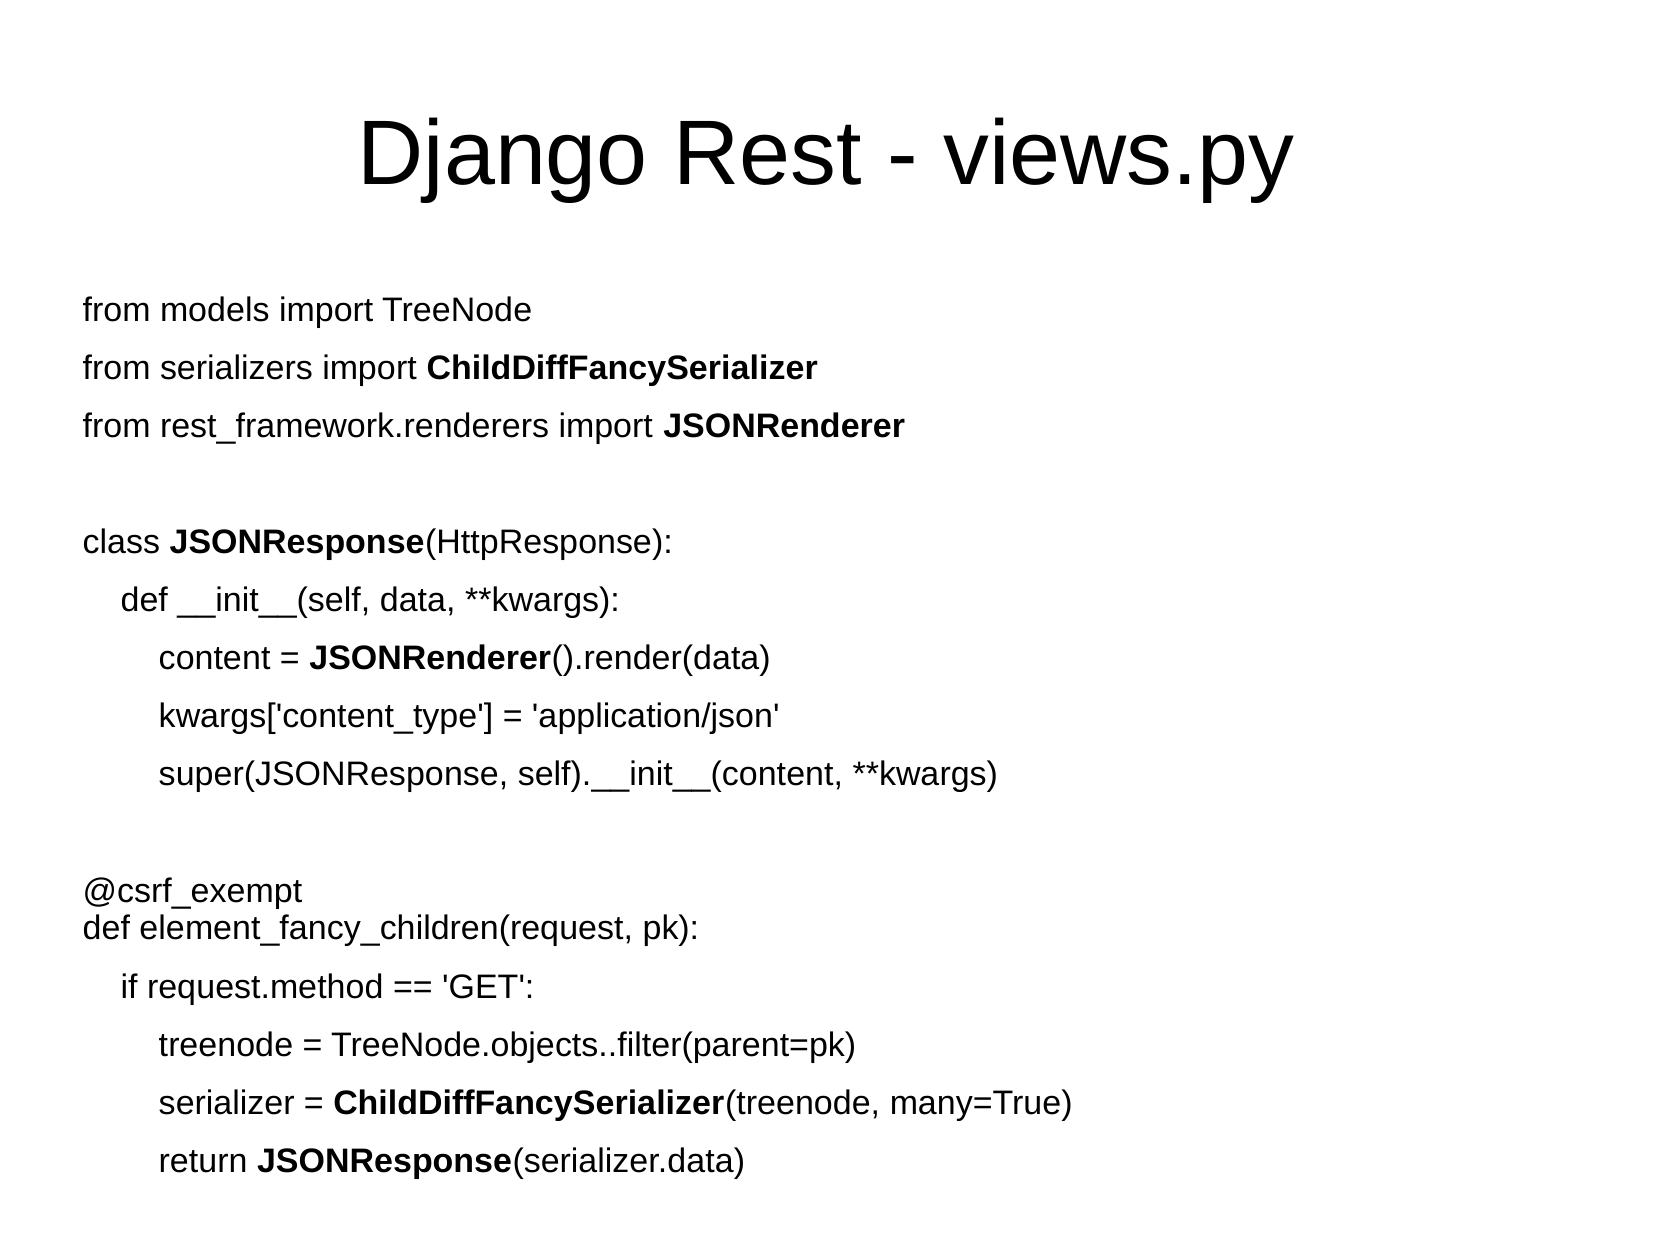

# Django Rest - views.py
from models import TreeNode
from serializers import ChildDiffFancySerializer
from rest_framework.renderers import JSONRenderer
class JSONResponse(HttpResponse):
 def __init__(self, data, **kwargs):
 content = JSONRenderer().render(data)
 kwargs['content_type'] = 'application/json'
 super(JSONResponse, self).__init__(content, **kwargs)
@csrf_exempt
def element_fancy_children(request, pk):
 if request.method == 'GET':
 treenode = TreeNode.objects..filter(parent=pk)
 serializer = ChildDiffFancySerializer(treenode, many=True)
 return JSONResponse(serializer.data)